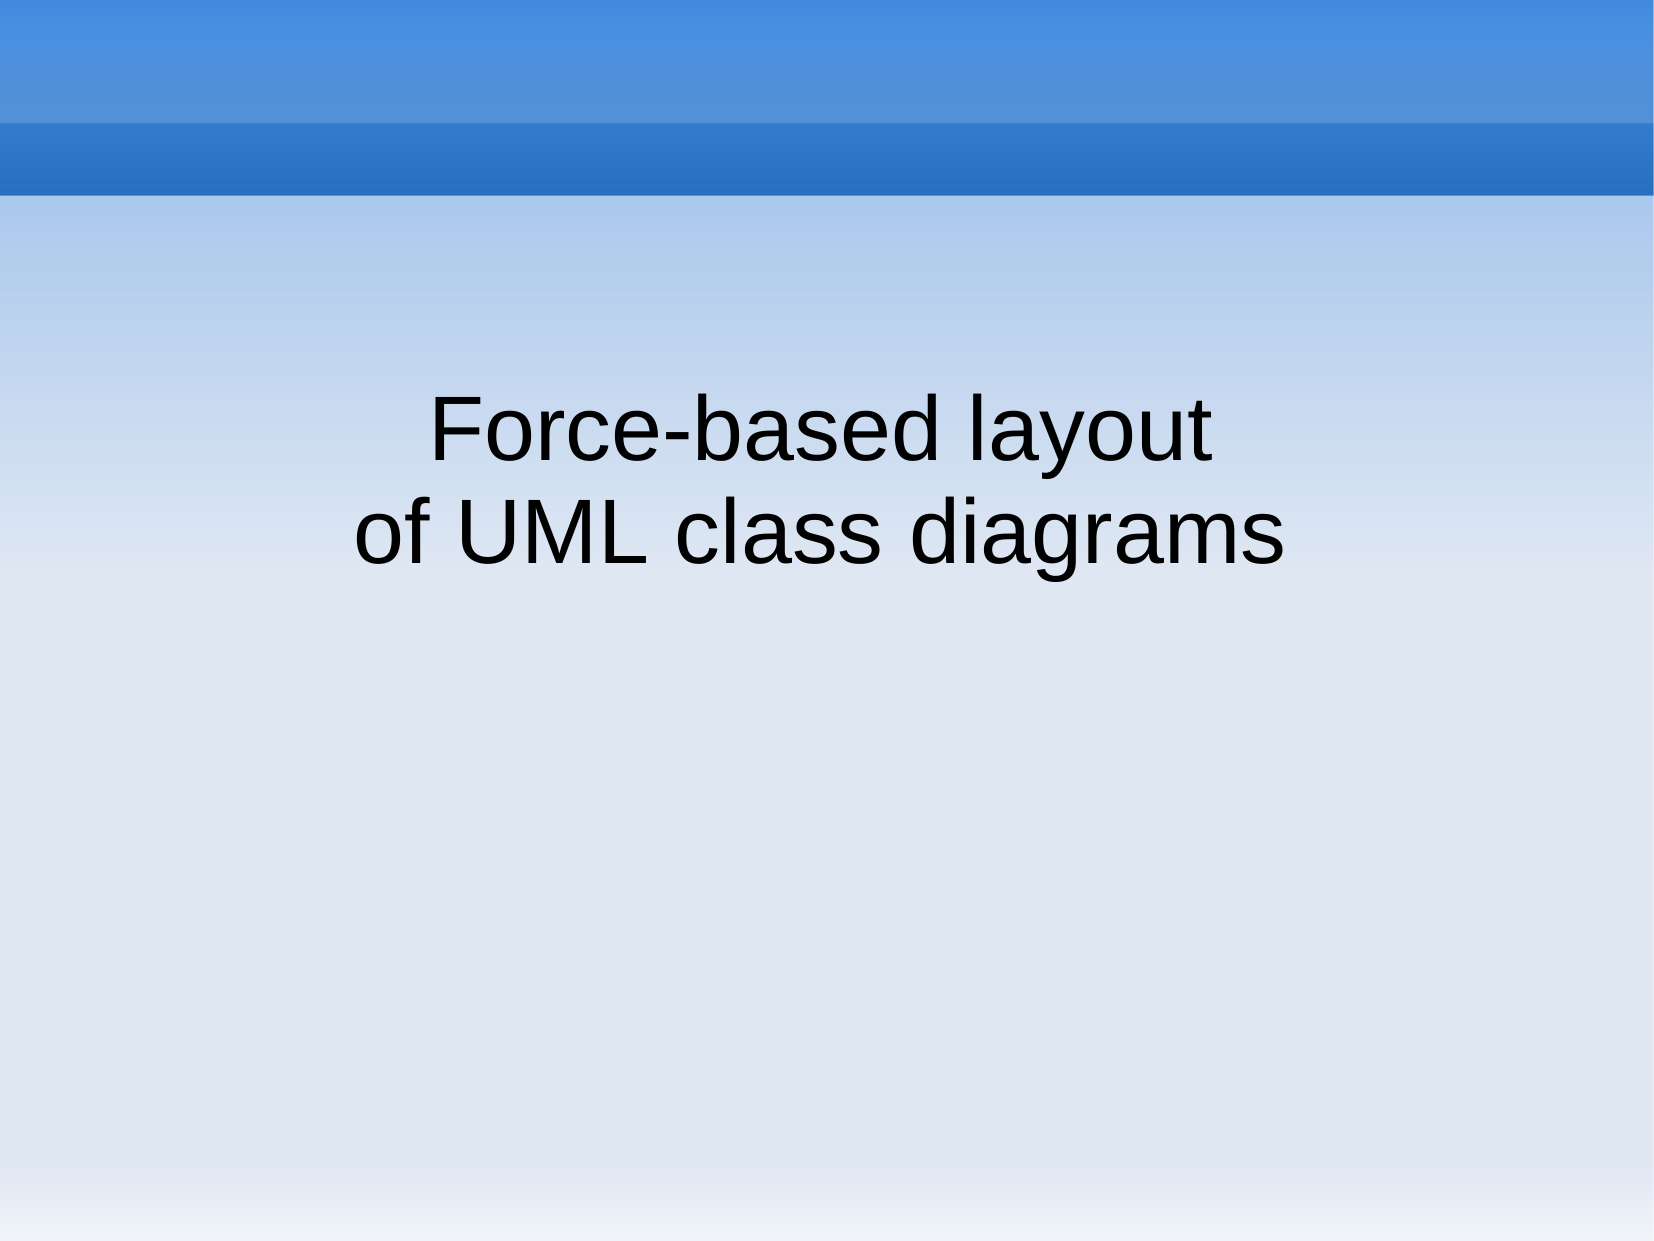

# Force-based layout
of UML class diagrams